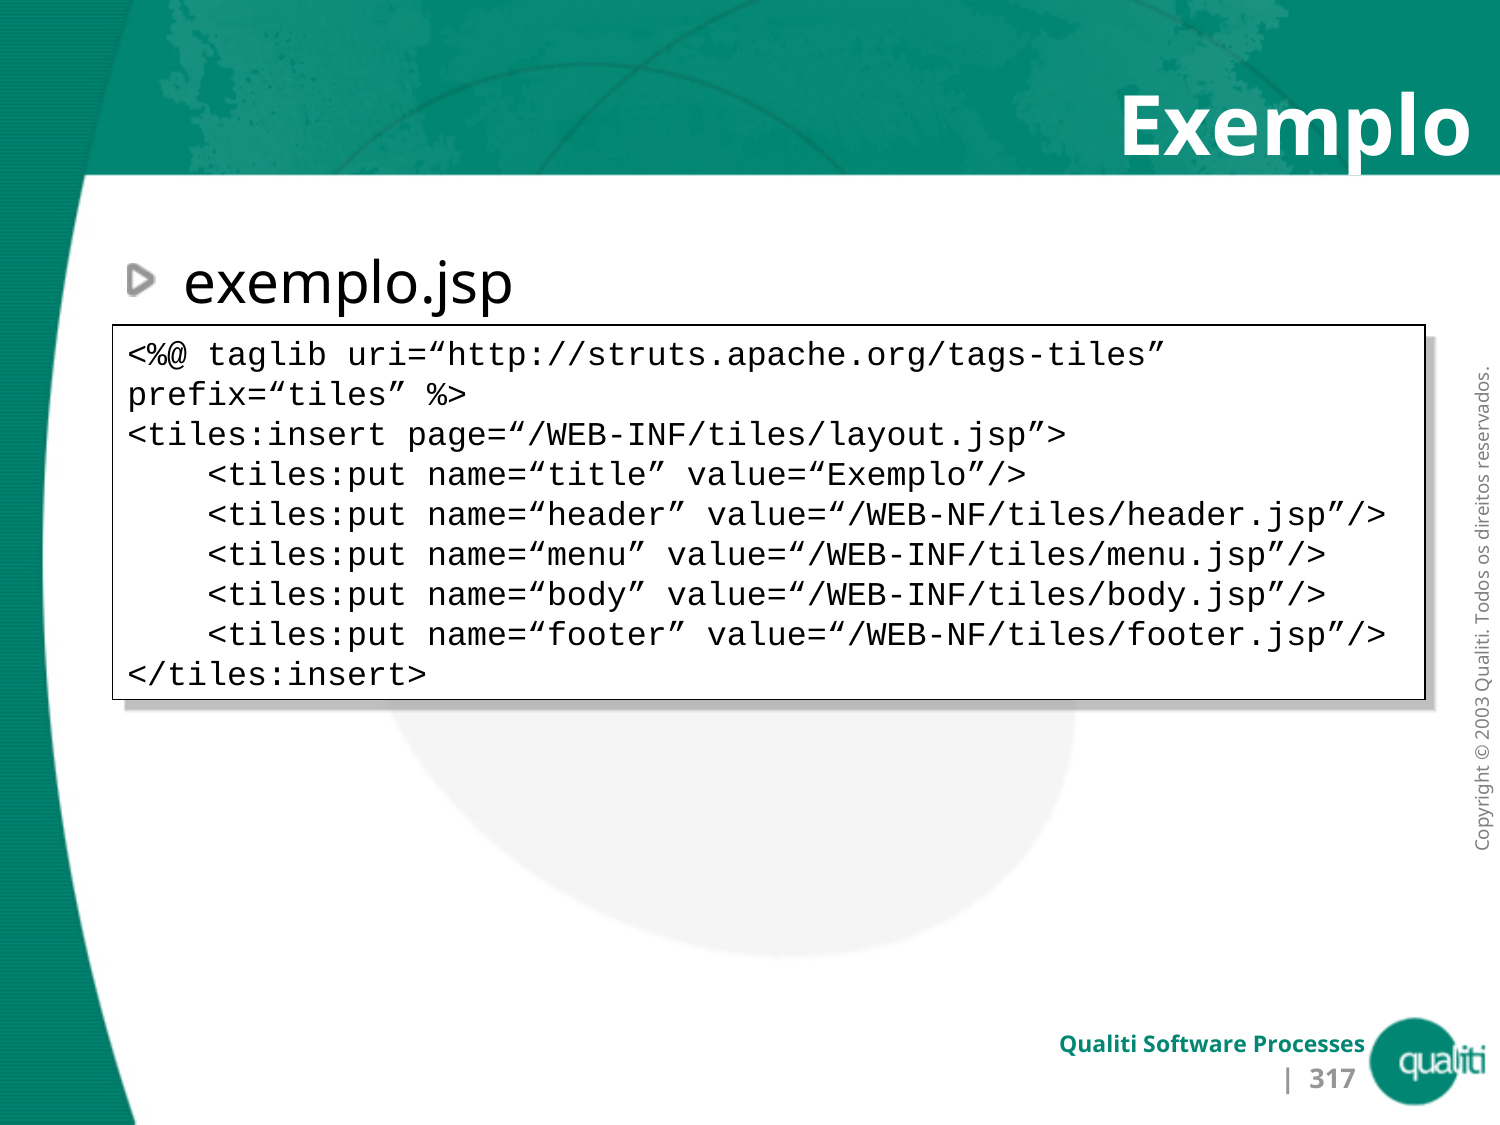

# Exemplo
exemplo.jsp
<%@ taglib uri=“http://struts.apache.org/tags-tiles” 	prefix=“tiles” %>
<tiles:insert page=“/WEB-INF/tiles/layout.jsp”>
 <tiles:put name=“title” value=“Exemplo”/>
 <tiles:put name=“header” value=“/WEB-NF/tiles/header.jsp”/>
 <tiles:put name=“menu” value=“/WEB-INF/tiles/menu.jsp”/>
 <tiles:put name=“body” value=“/WEB-INF/tiles/body.jsp”/>
 <tiles:put name=“footer” value=“/WEB-NF/tiles/footer.jsp”/>
</tiles:insert>